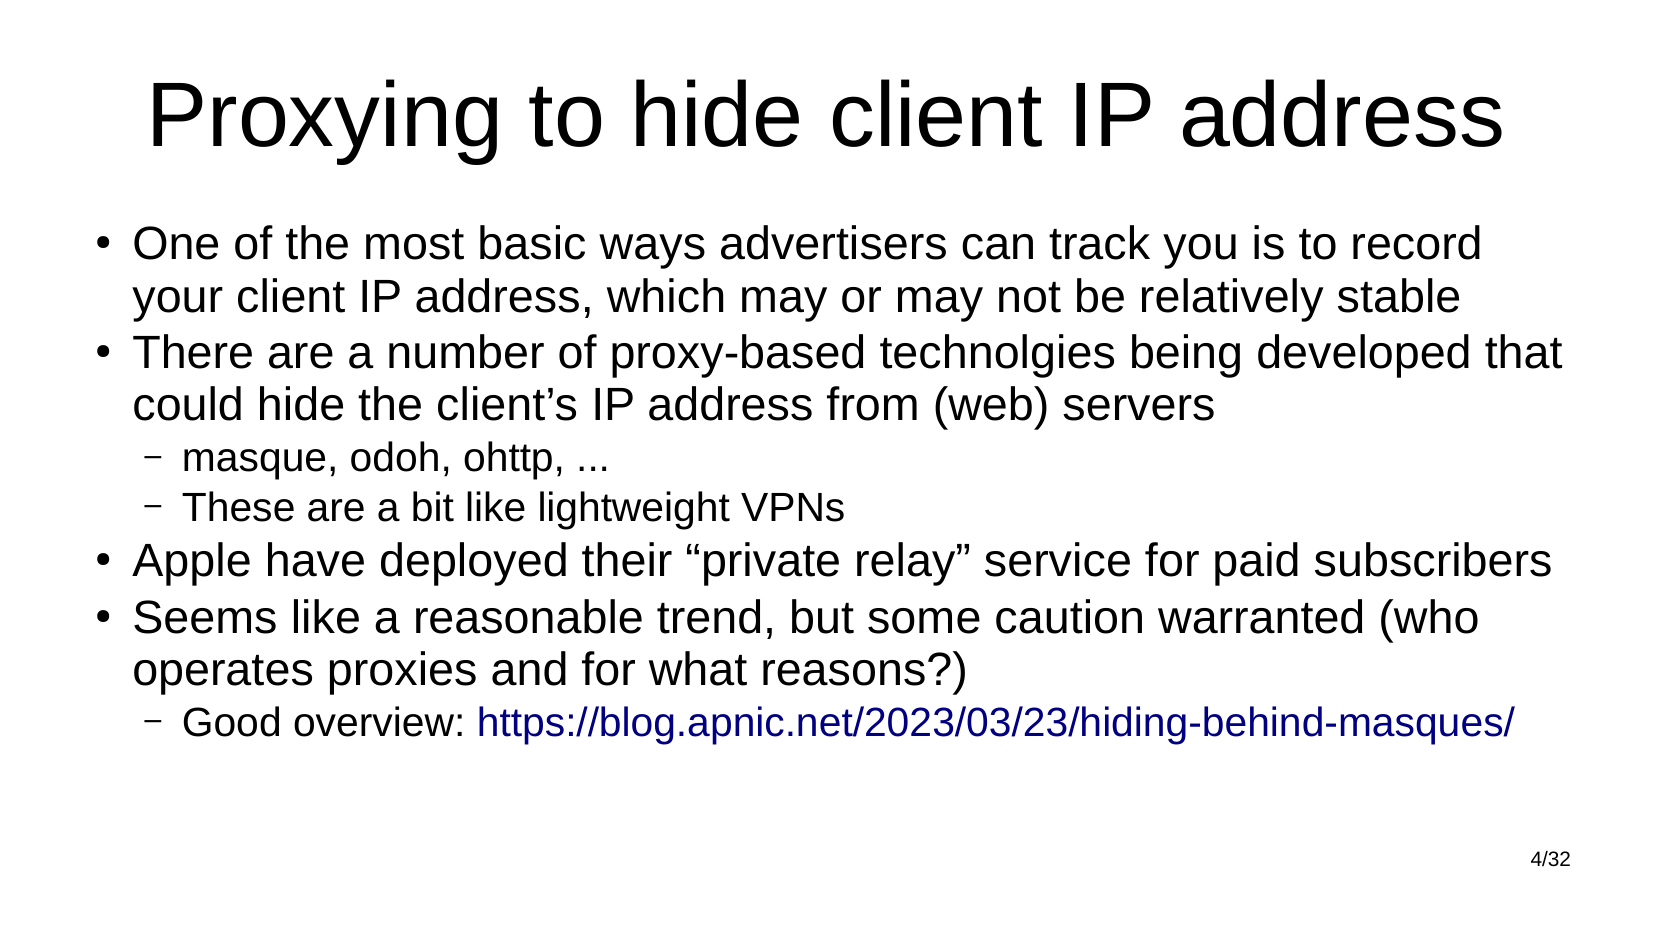

# Proxying to hide client IP address
One of the most basic ways advertisers can track you is to record your client IP address, which may or may not be relatively stable
There are a number of proxy-based technolgies being developed that could hide the client’s IP address from (web) servers
masque, odoh, ohttp, ...
These are a bit like lightweight VPNs
Apple have deployed their “private relay” service for paid subscribers
Seems like a reasonable trend, but some caution warranted (who operates proxies and for what reasons?)
Good overview: https://blog.apnic.net/2023/03/23/hiding-behind-masques/
4